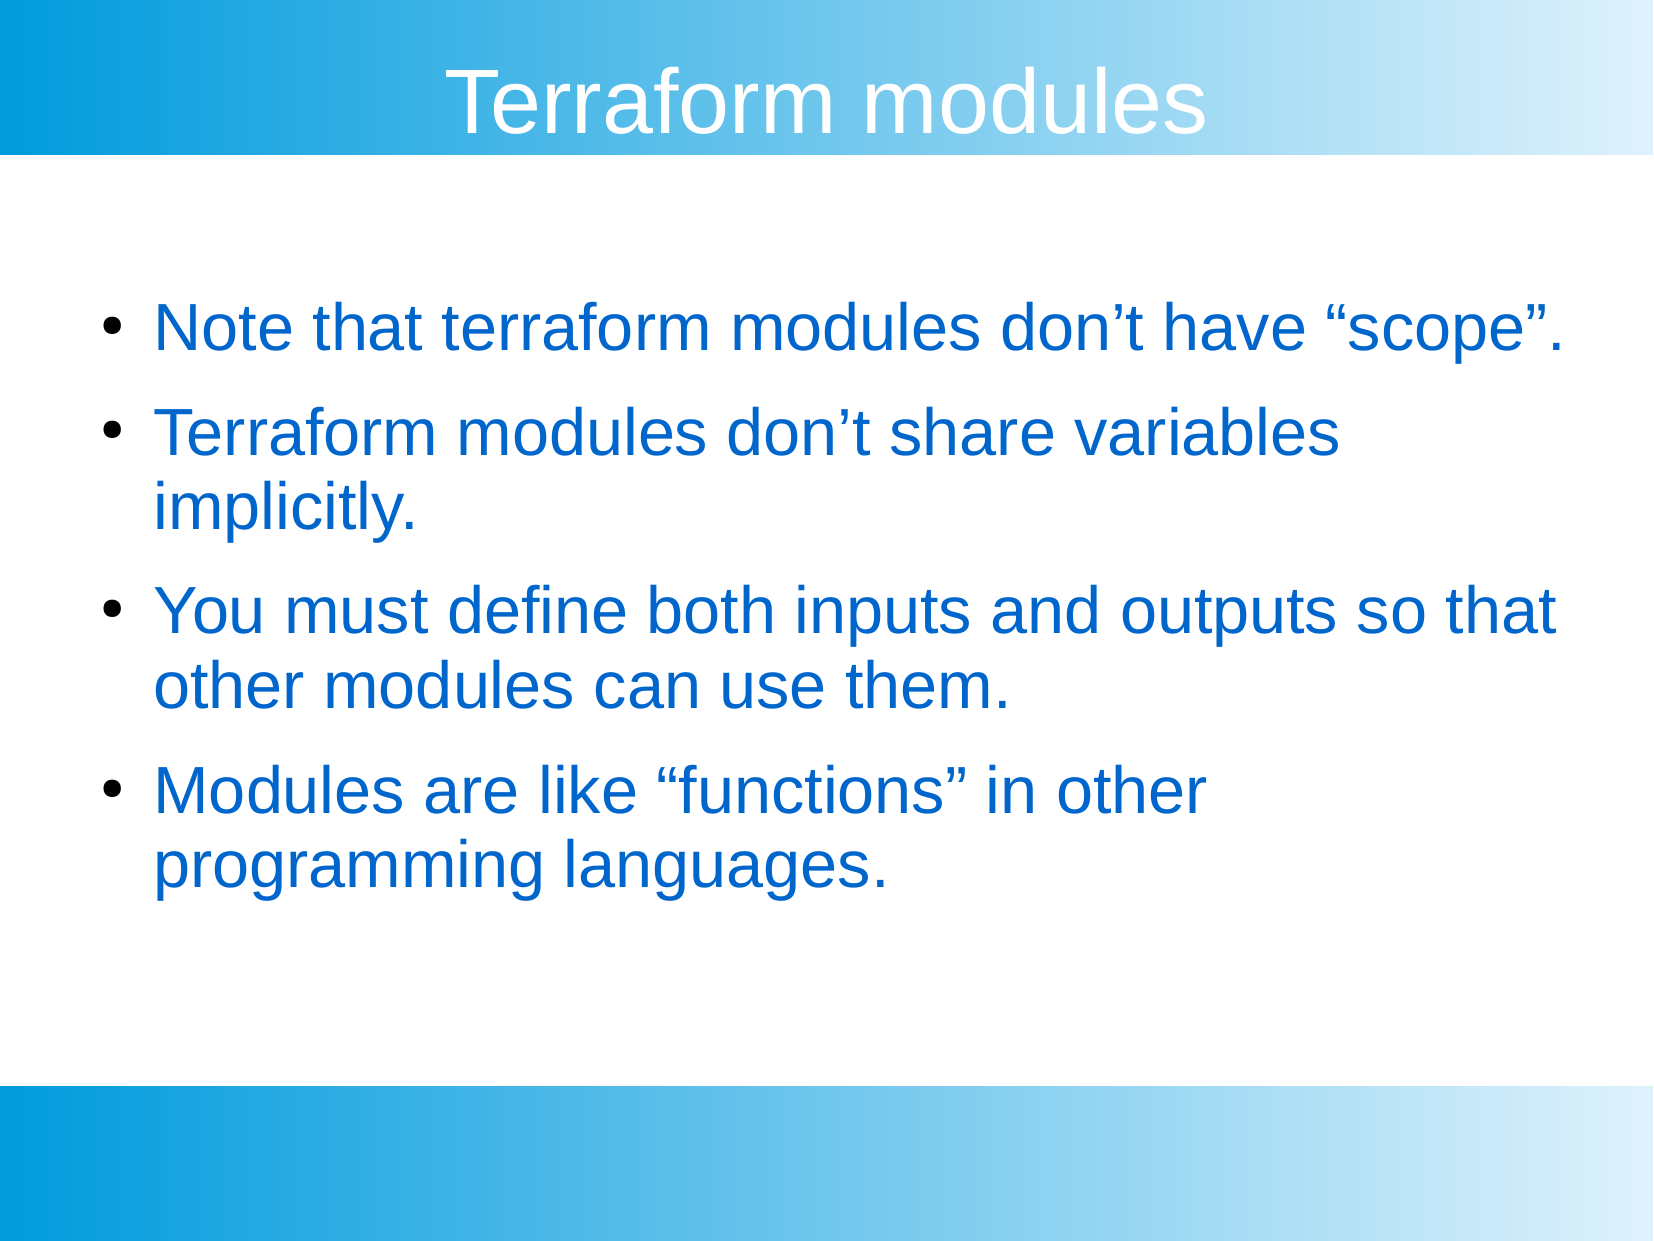

# Terraform modules
Note that terraform modules don’t have “scope”.
Terraform modules don’t share variables implicitly.
You must define both inputs and outputs so that other modules can use them.
Modules are like “functions” in other programming languages.